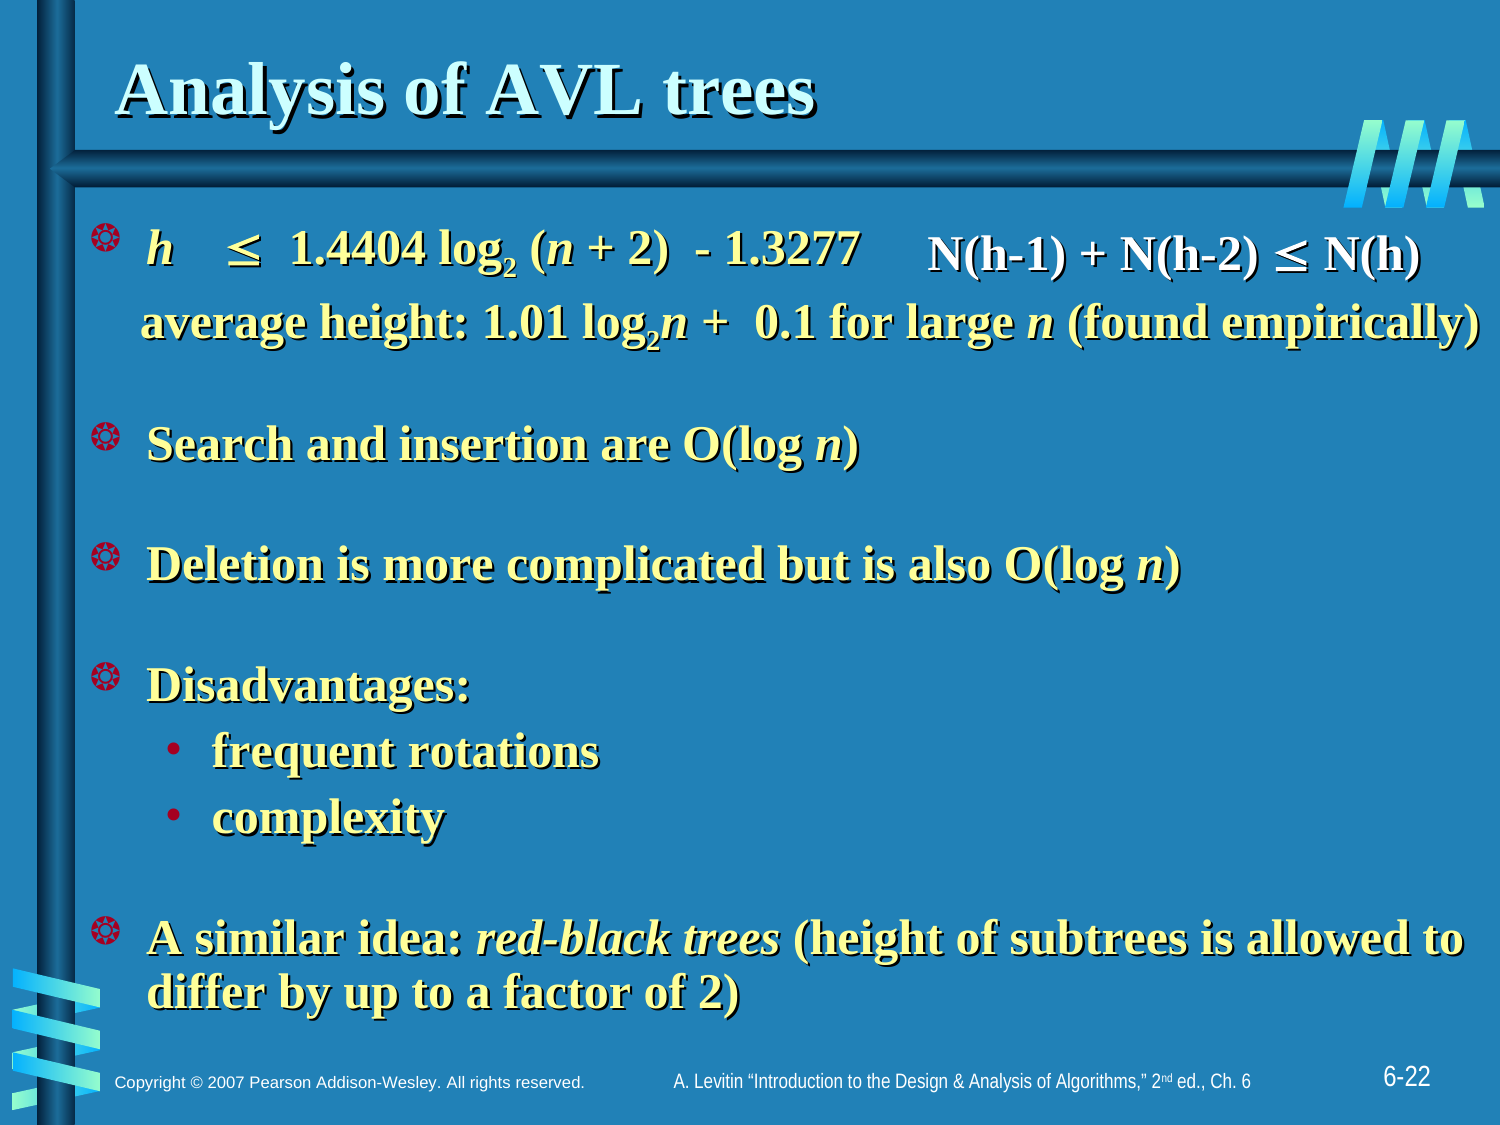

# Analysis of AVL trees
h  1.4404 log2 (n + 2) - 1.3277
 average height: 1.01 log2n + 0.1 for large n (found empirically)
Search and insertion are O(log n)
Deletion is more complicated but is also O(log n)
Disadvantages:
frequent rotations
complexity
A similar idea: red-black trees (height of subtrees is allowed to differ by up to a factor of 2)
N(h-1) + N(h-2)  N(h)